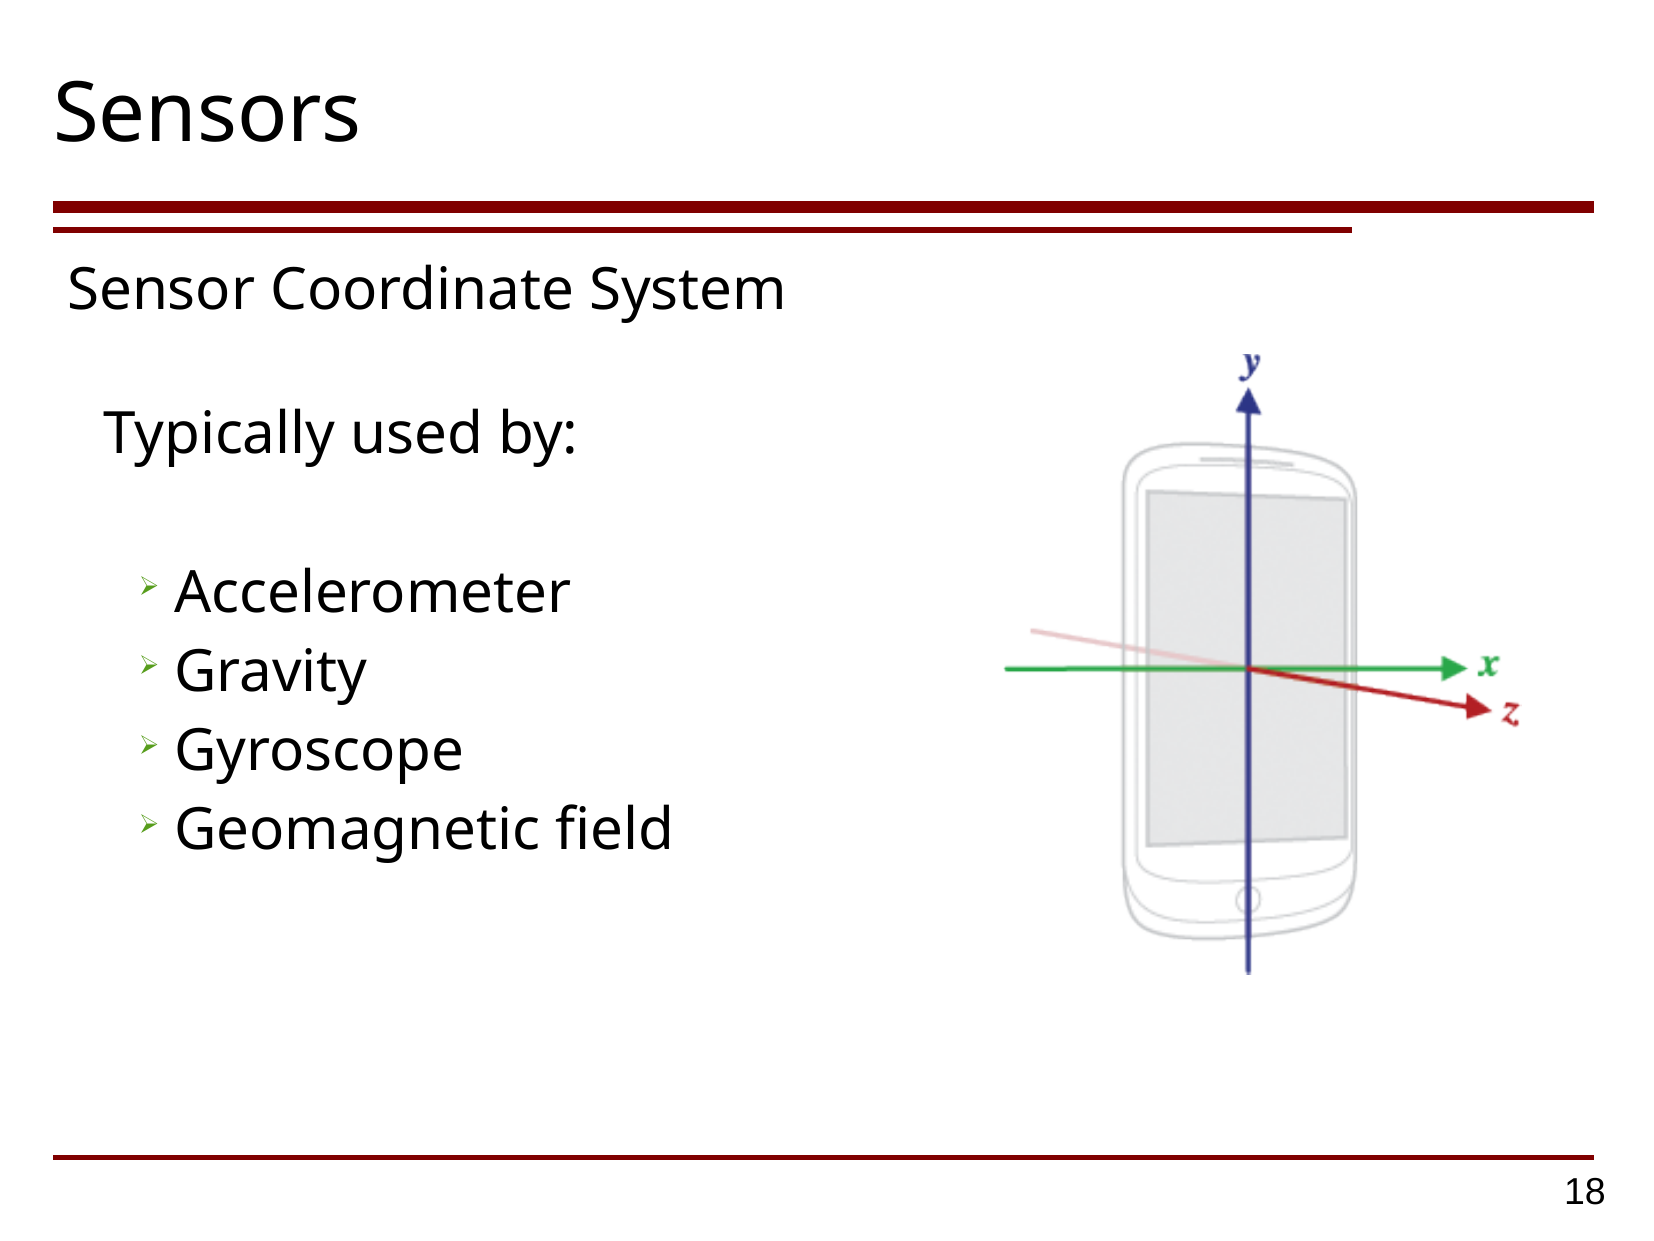

# Sensors
Sensor Coordinate System
Typically used by:
Accelerometer
Gravity
Gyroscope
Geomagnetic field